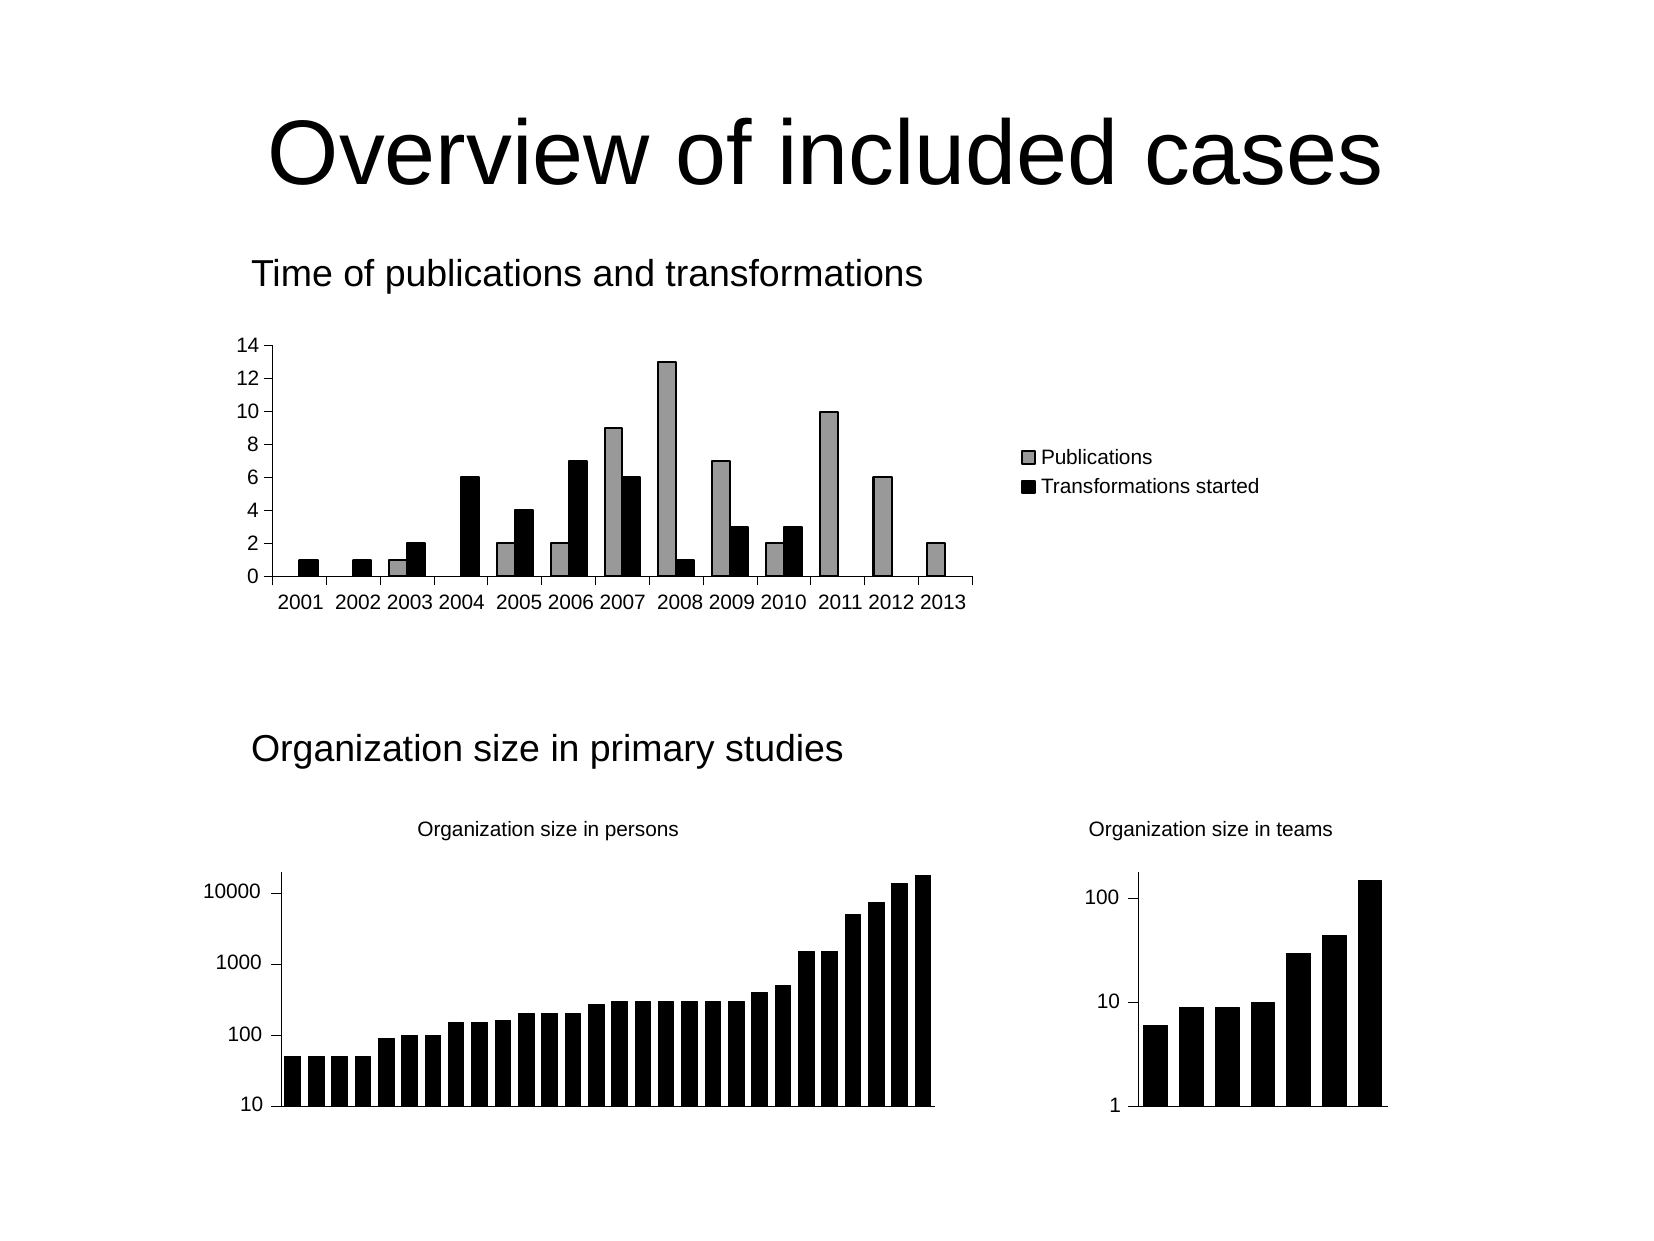

# Overview of included cases
Time of publications and transformations
14
12
10
8
Publications
6
Transformations started
4
2
0
2001 2002 2003 2004 2005 2006 2007 2008 2009 2010 2011 2012 2013
Organization size in primary studies
Organization size in persons
Organization size in teams
10000
100
1000
10
100
10
1